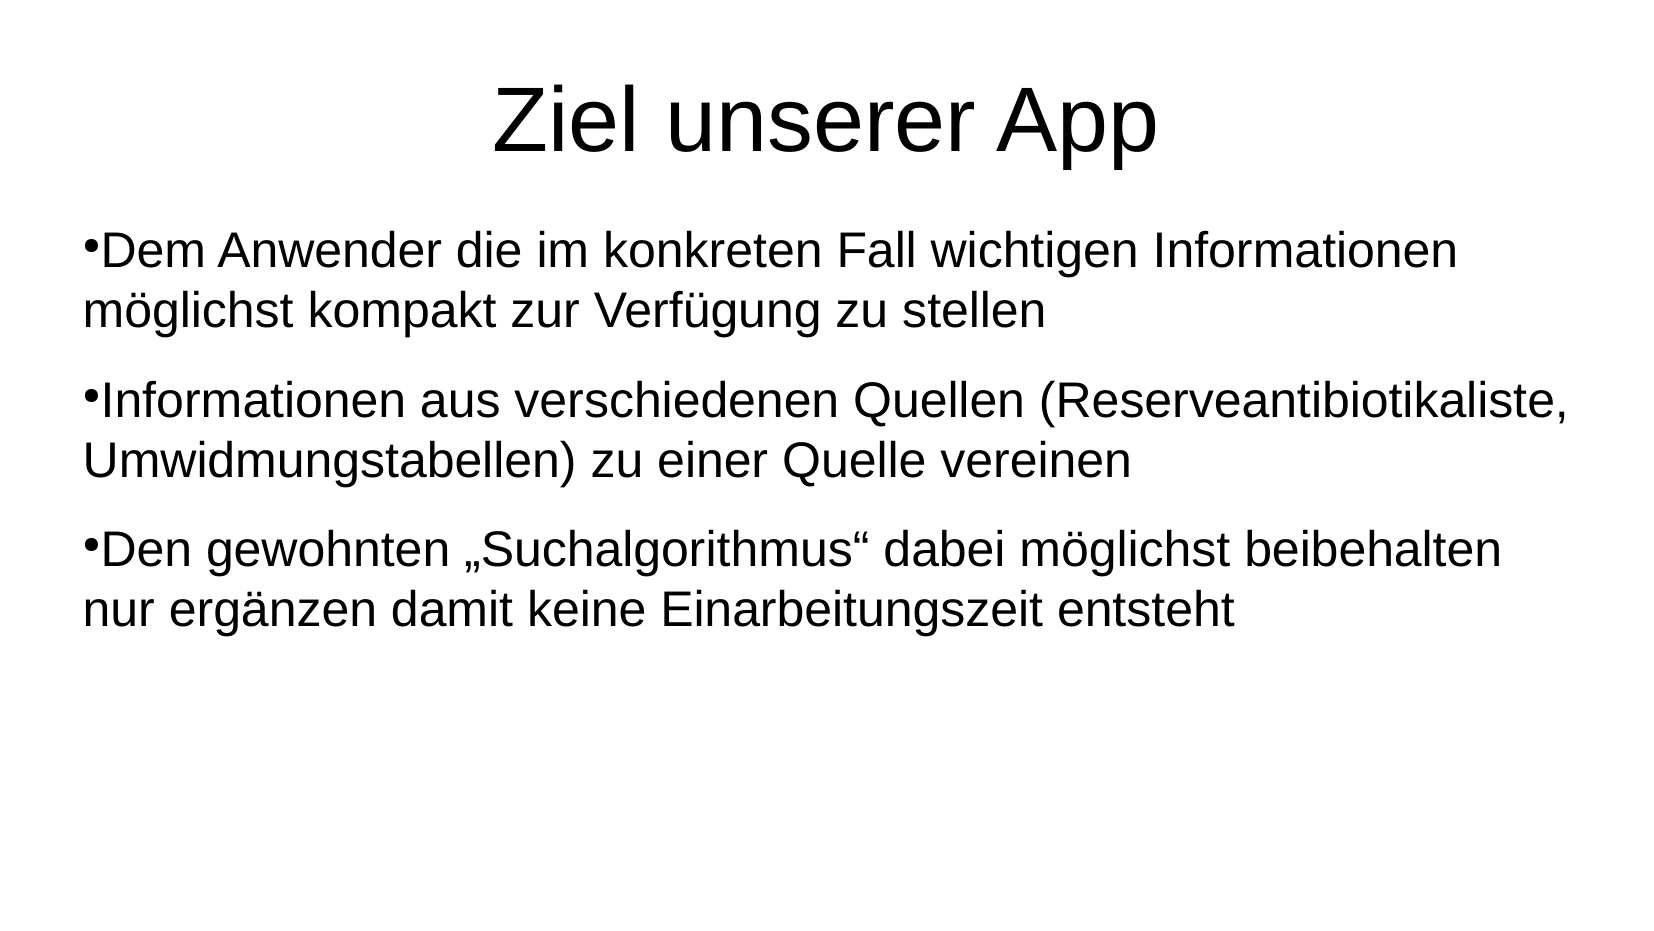

# Ziel unserer App
Dem Anwender die im konkreten Fall wichtigen Informationen möglichst kompakt zur Verfügung zu stellen
Informationen aus verschiedenen Quellen (Reserveantibiotikaliste, Umwidmungstabellen) zu einer Quelle vereinen
Den gewohnten „Suchalgorithmus“ dabei möglichst beibehalten nur ergänzen damit keine Einarbeitungszeit entsteht